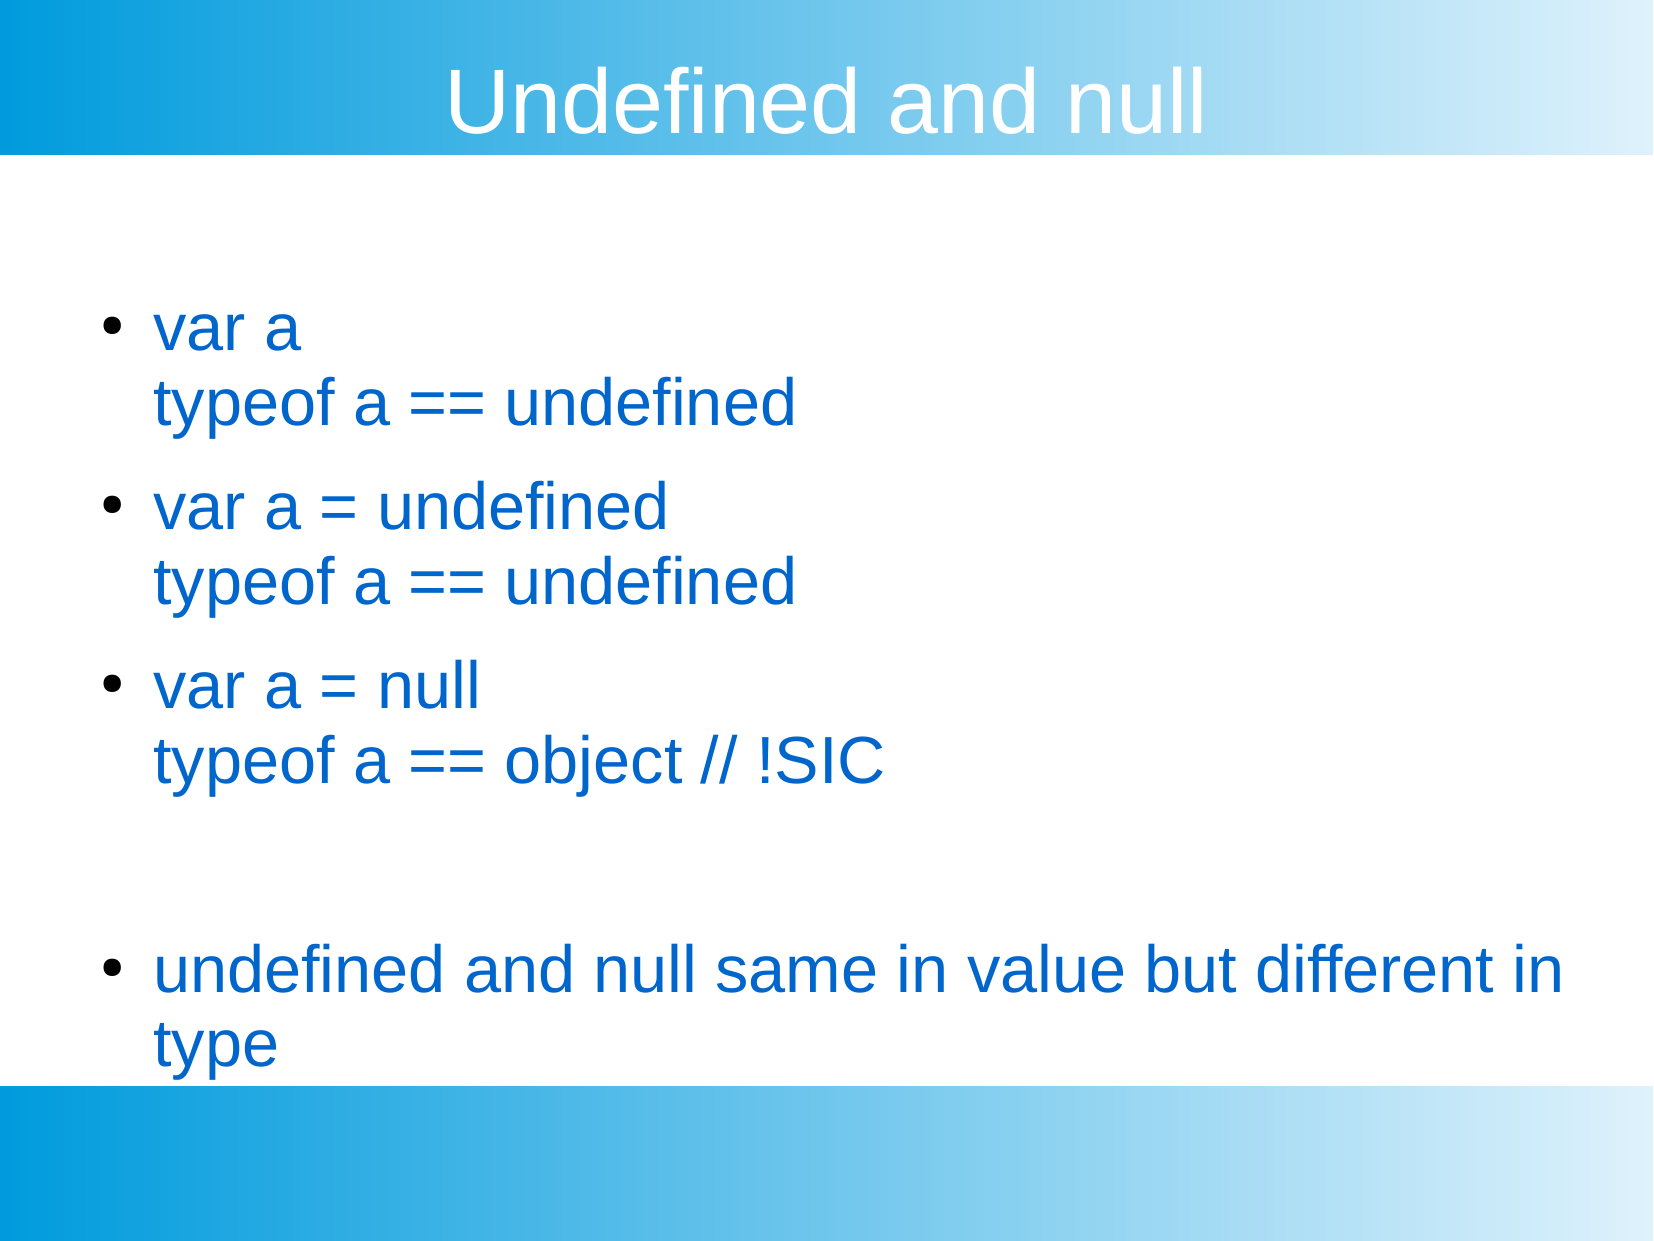

# Undefined and null
var a
typeof a == undefined
var a = undefined
typeof a == undefined
var a = null
typeof a == object // !SIC
undefined and null same in value but different in type